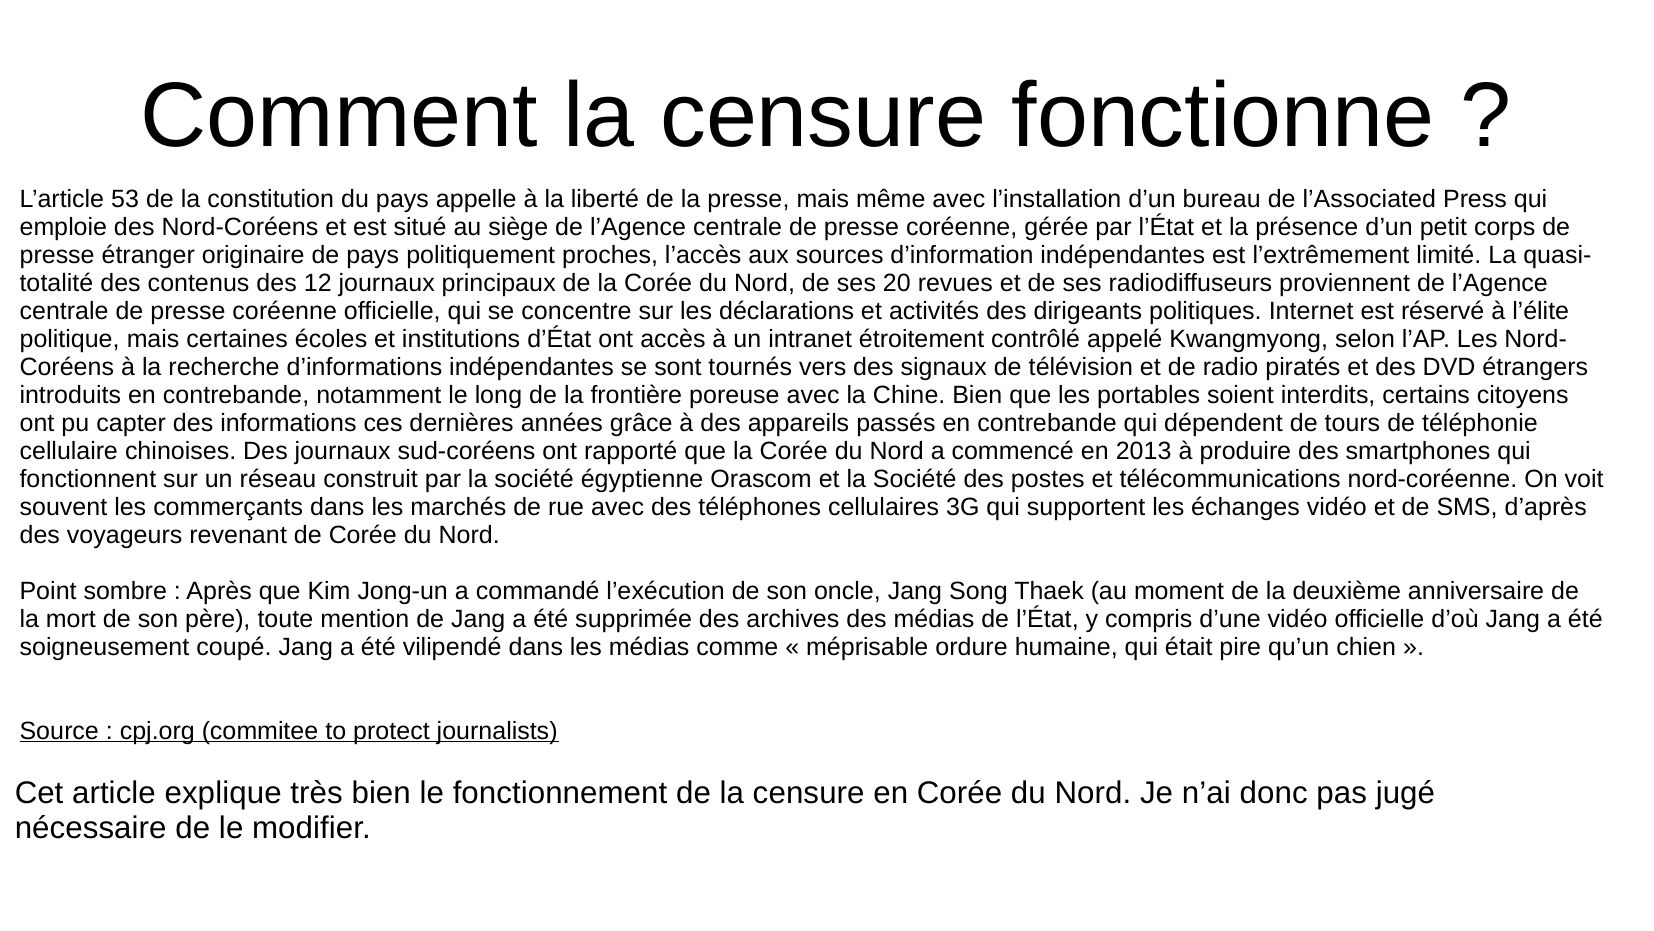

# Comment la censure fonctionne ?
L’article 53 de la constitution du pays appelle à la liberté de la presse, mais même avec l’installation d’un bureau de l’Associated Press qui emploie des Nord-Coréens et est situé au siège de l’Agence centrale de presse coréenne, gérée par l’État et la présence d’un petit corps de presse étranger originaire de pays politiquement proches, l’accès aux sources d’information indépendantes est l’extrêmement limité. La quasi-totalité des contenus des 12 journaux principaux de la Corée du Nord, de ses 20 revues et de ses radiodiffuseurs proviennent de l’Agence centrale de presse coréenne officielle, qui se concentre sur les déclarations et activités des dirigeants politiques. Internet est réservé à l’élite politique, mais certaines écoles et institutions d’État ont accès à un intranet étroitement contrôlé appelé Kwangmyong, selon l’AP. Les Nord-Coréens à la recherche d’informations indépendantes se sont tournés vers des signaux de télévision et de radio piratés et des DVD étrangers introduits en contrebande, notamment le long de la frontière poreuse avec la Chine. Bien que les portables soient interdits, certains citoyens ont pu capter des informations ces dernières années grâce à des appareils passés en contrebande qui dépendent de tours de téléphonie cellulaire chinoises. Des journaux sud-coréens ont rapporté que la Corée du Nord a commencé en 2013 à produire des smartphones qui fonctionnent sur un réseau construit par la société égyptienne Orascom et la Société des postes et télécommunications nord-coréenne. On voit souvent les commerçants dans les marchés de rue avec des téléphones cellulaires 3G qui supportent les échanges vidéo et de SMS, d’après des voyageurs revenant de Corée du Nord.
Point sombre : Après que Kim Jong-un a commandé l’exécution de son oncle, Jang Song Thaek (au moment de la deuxième anniversaire de la mort de son père), toute mention de Jang a été supprimée des archives des médias de l’État, y compris d’une vidéo officielle d’où Jang a été soigneusement coupé. Jang a été vilipendé dans les médias comme « méprisable ordure humaine, qui était pire qu’un chien ».
Source : cpj.org (commitee to protect journalists)
Cet article explique très bien le fonctionnement de la censure en Corée du Nord. Je n’ai donc pas jugé nécessaire de le modifier.